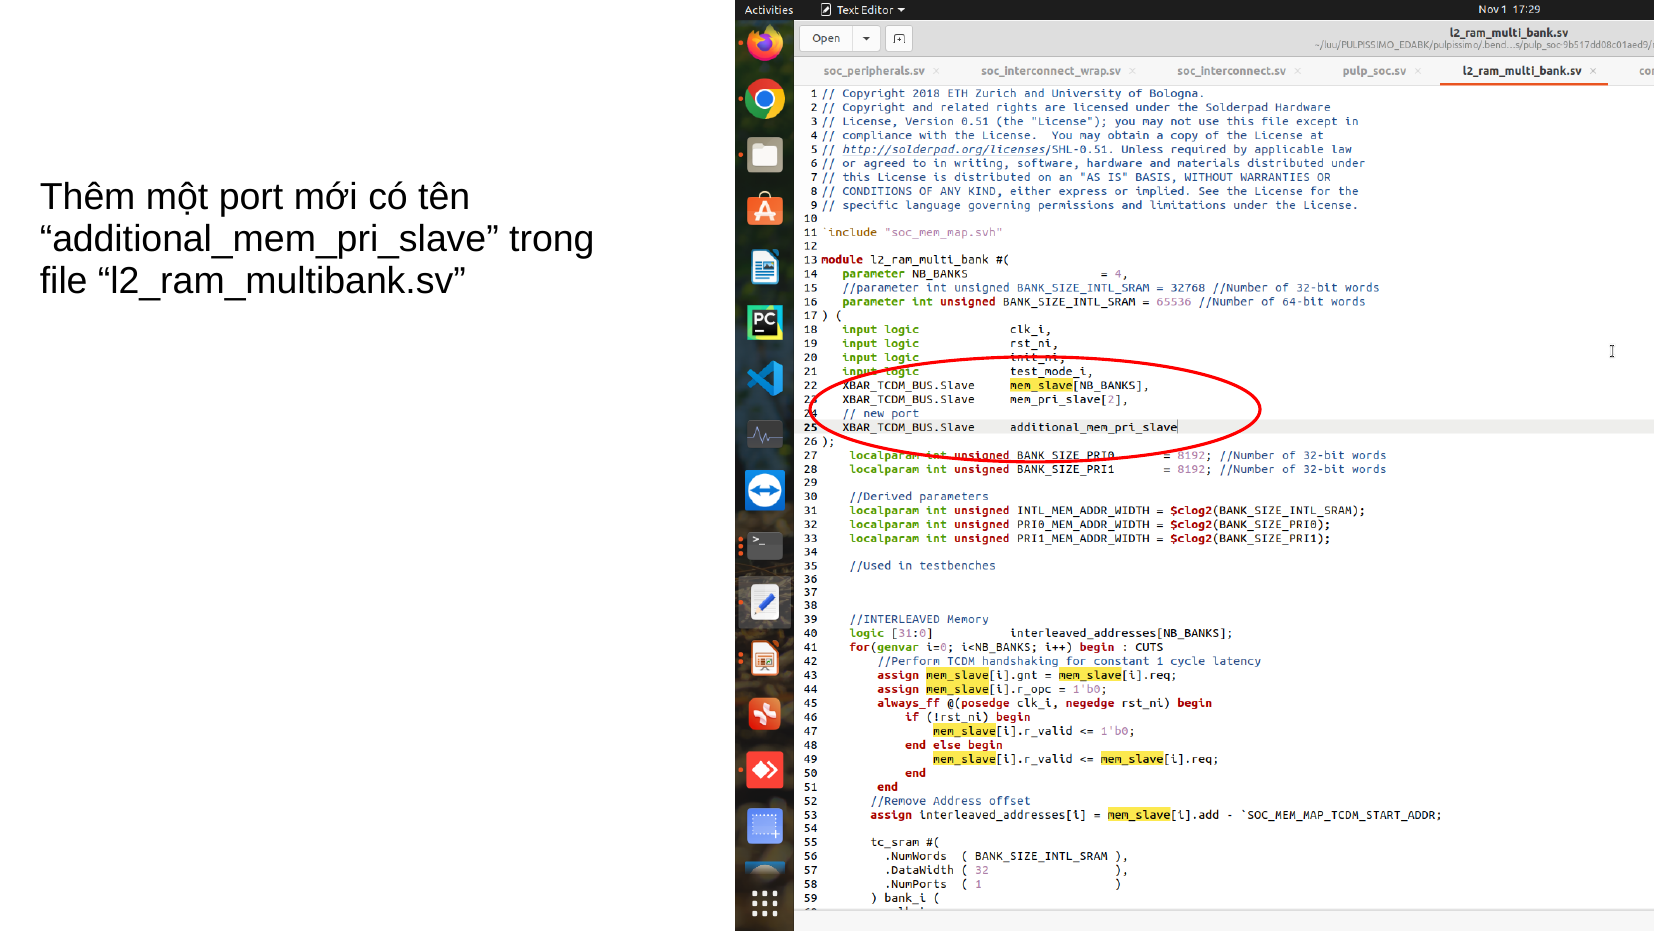

Thêm một port mới có tên
“additional_mem_pri_slave” trong file “l2_ram_multibank.sv”